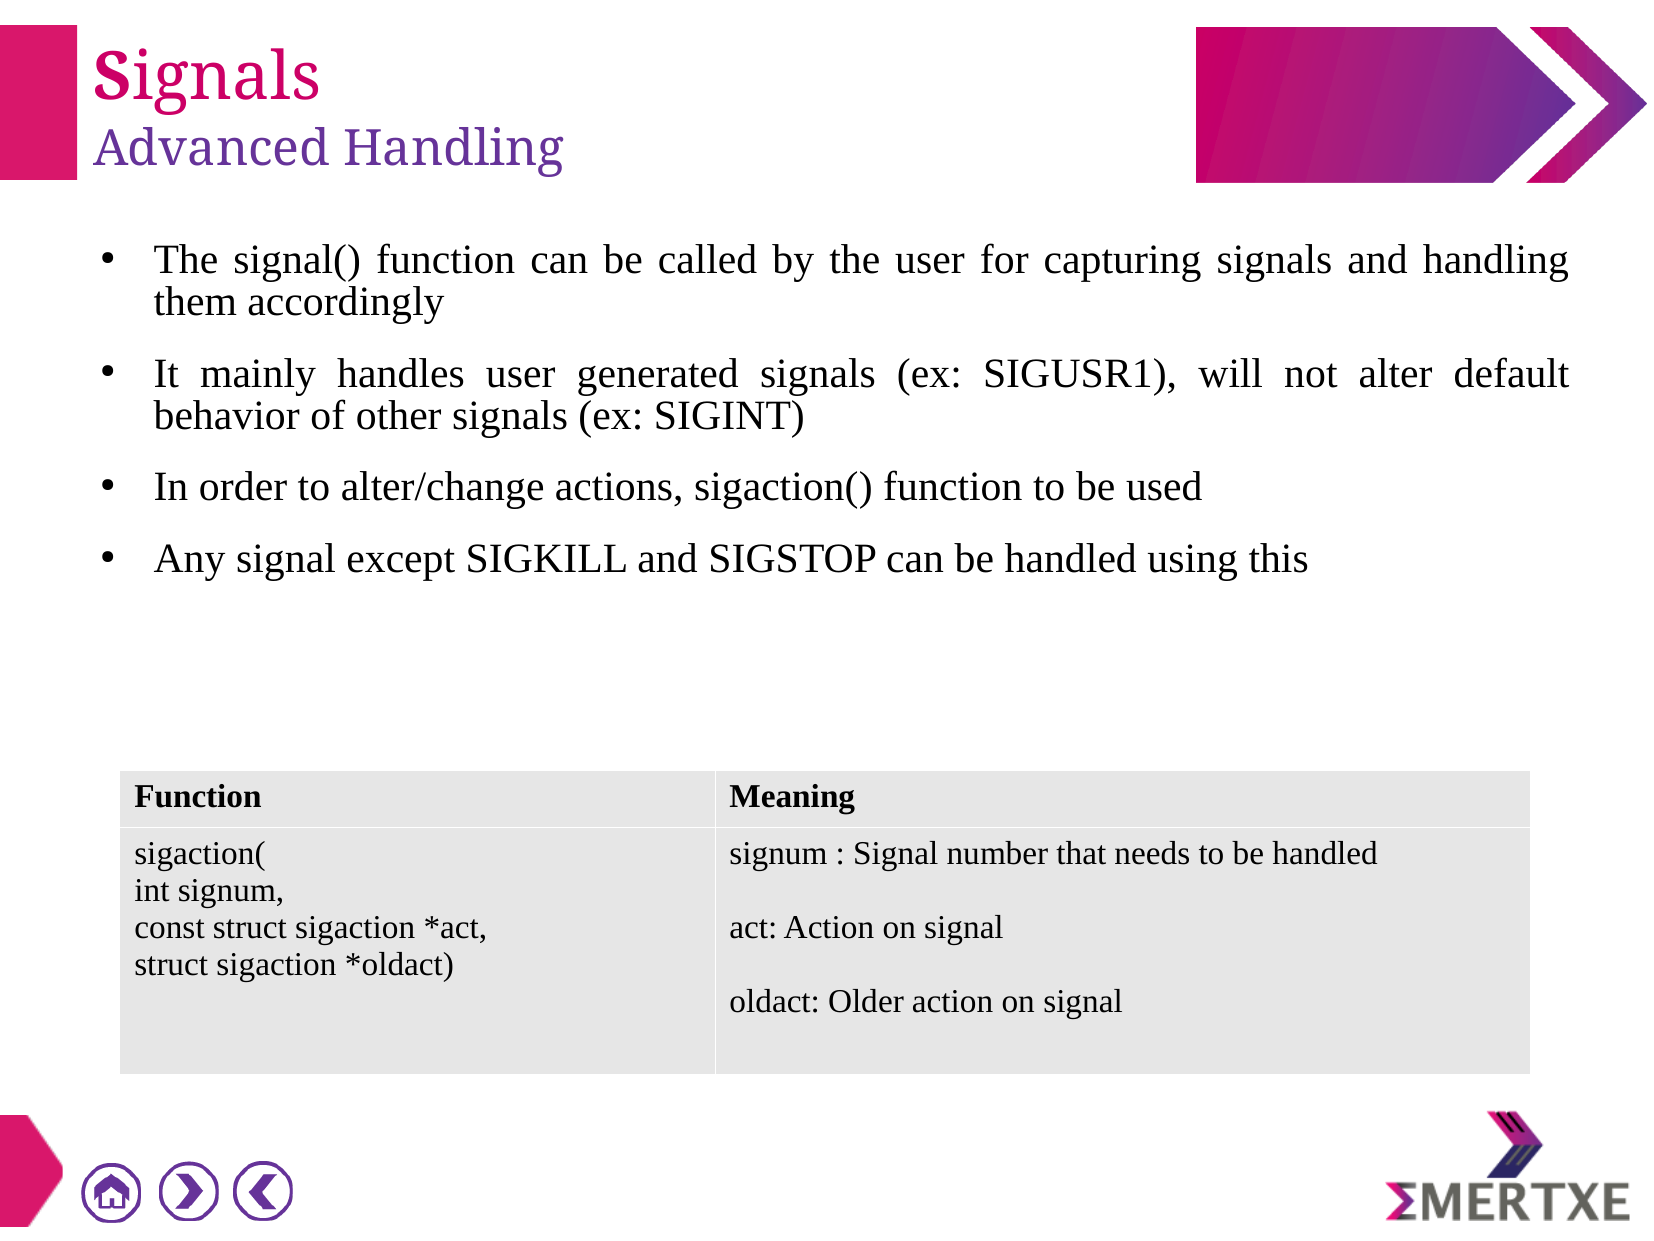

# Signals Advanced Handling
The signal() function can be called by the user for capturing signals and handling them accordingly
It mainly handles user generated signals (ex: SIGUSR1), will not alter default behavior of other signals (ex: SIGINT)
In order to alter/change actions, sigaction() function to be used
Any signal except SIGKILL and SIGSTOP can be handled using this
| Function | Meaning |
| --- | --- |
| sigaction( int signum, const struct sigaction \*act, struct sigaction \*oldact) | signum : Signal number that needs to be handled act: Action on signal oldact: Older action on signal |